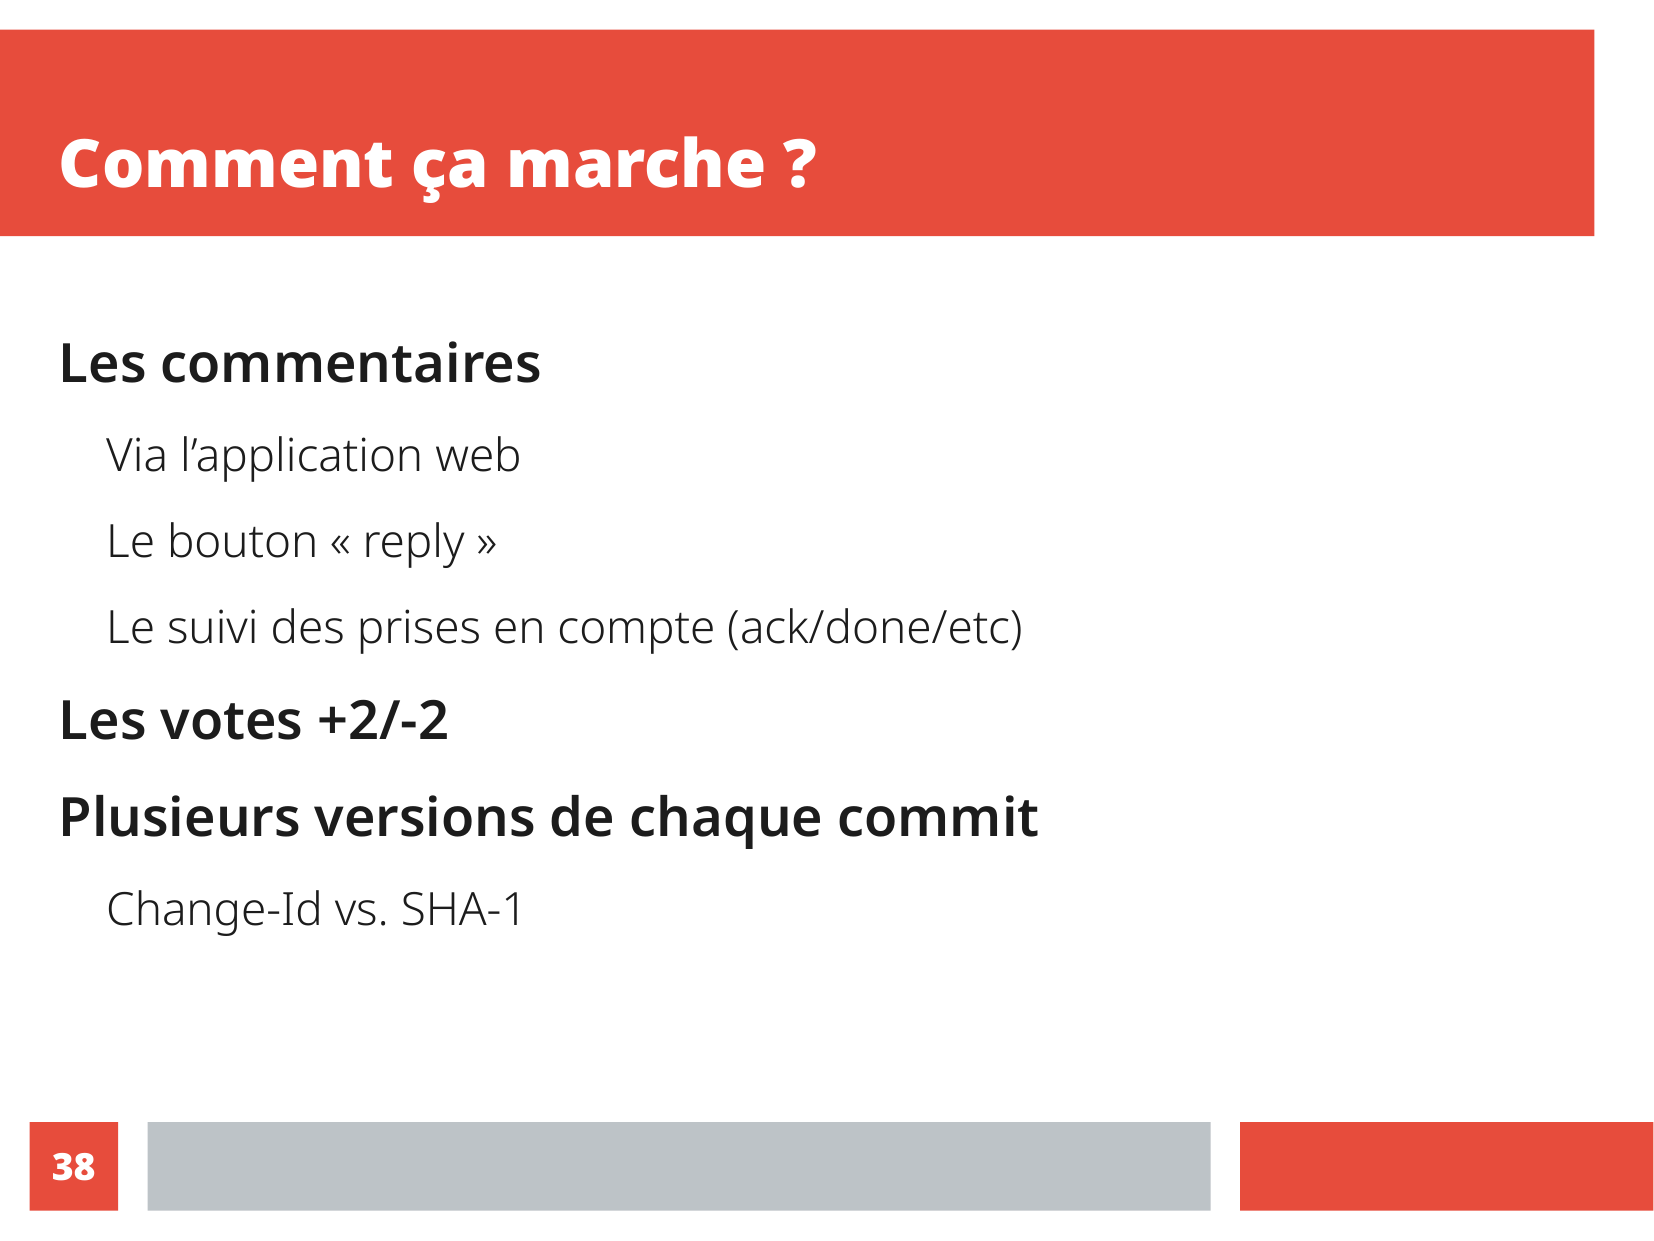

# Comment ça marche ?
Les commentaires
Via l’application web
Le bouton « reply »
Le suivi des prises en compte (ack/done/etc)
Les votes +2/-2
Plusieurs versions de chaque commit
Change-Id vs. SHA-1
38